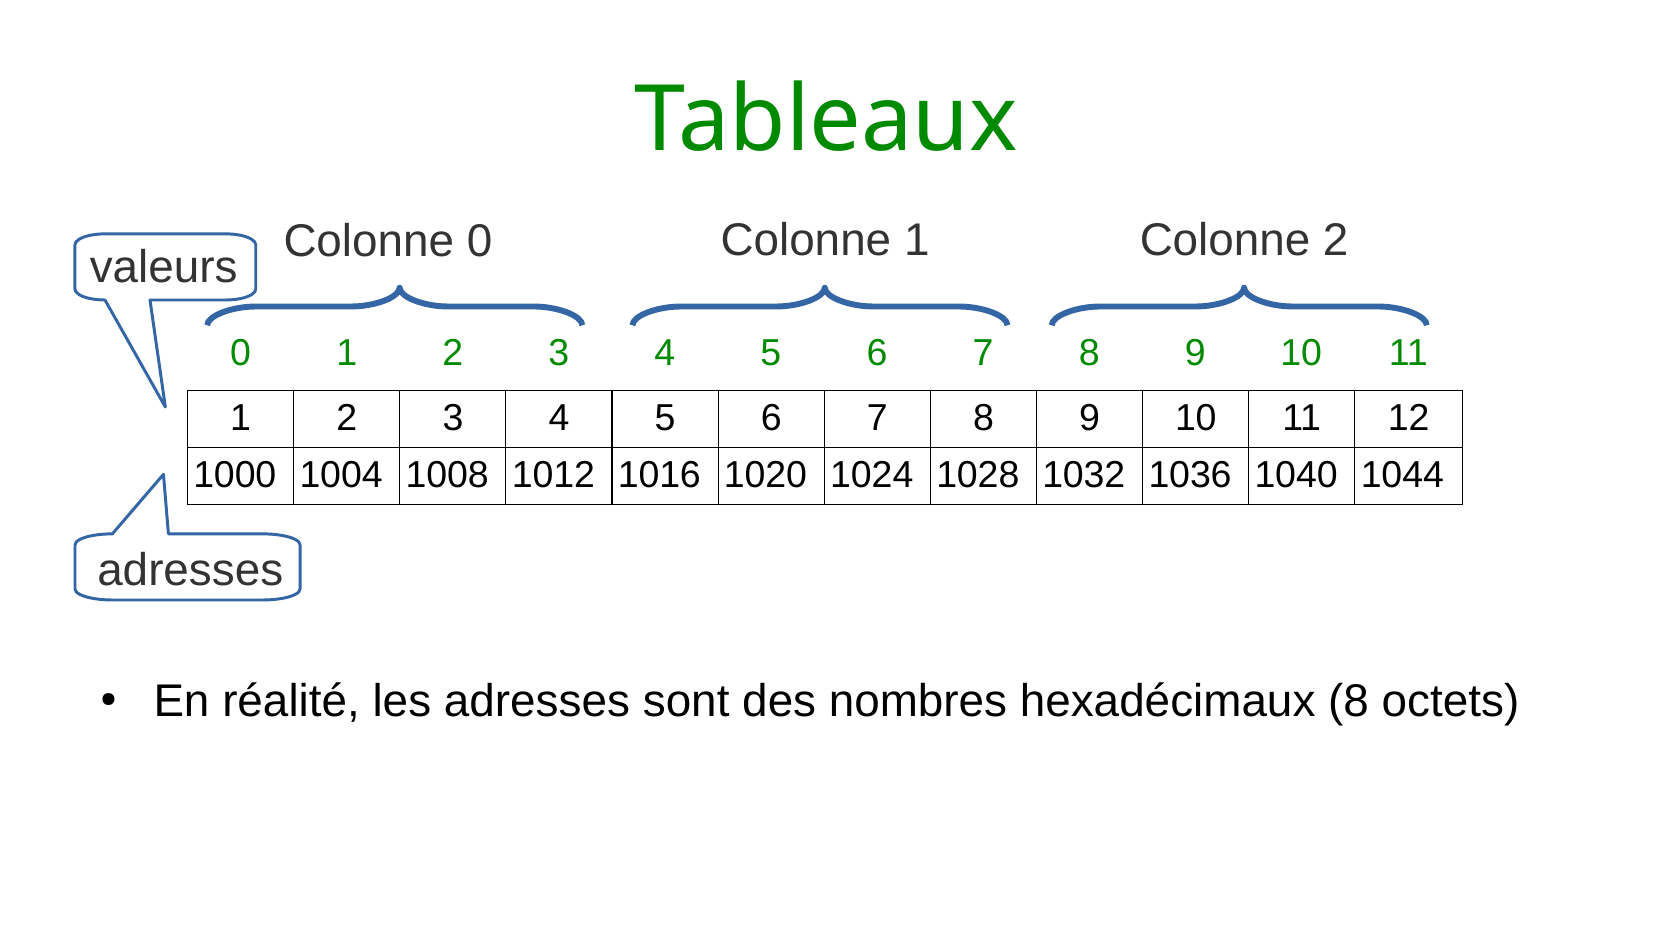

# Tableaux
Colonne 2
Colonne 1
Colonne 0
valeurs
| 0 | 1 | 2 | 3 | 4 | 5 | 6 | 7 | 8 | 9 | 10 | 11 |
| --- | --- | --- | --- | --- | --- | --- | --- | --- | --- | --- | --- |
| 1 | 2 | 3 | 4 | 5 | 6 | 7 | 8 | 9 | 10 | 11 | 12 |
| --- | --- | --- | --- | --- | --- | --- | --- | --- | --- | --- | --- |
| 1000 | 1004 | 1008 | 1012 | 1016 | 1020 | 1024 | 1028 | 1032 | 1036 | 1040 | 1044 |
adresses
En réalité, les adresses sont des nombres hexadécimaux (8 octets)